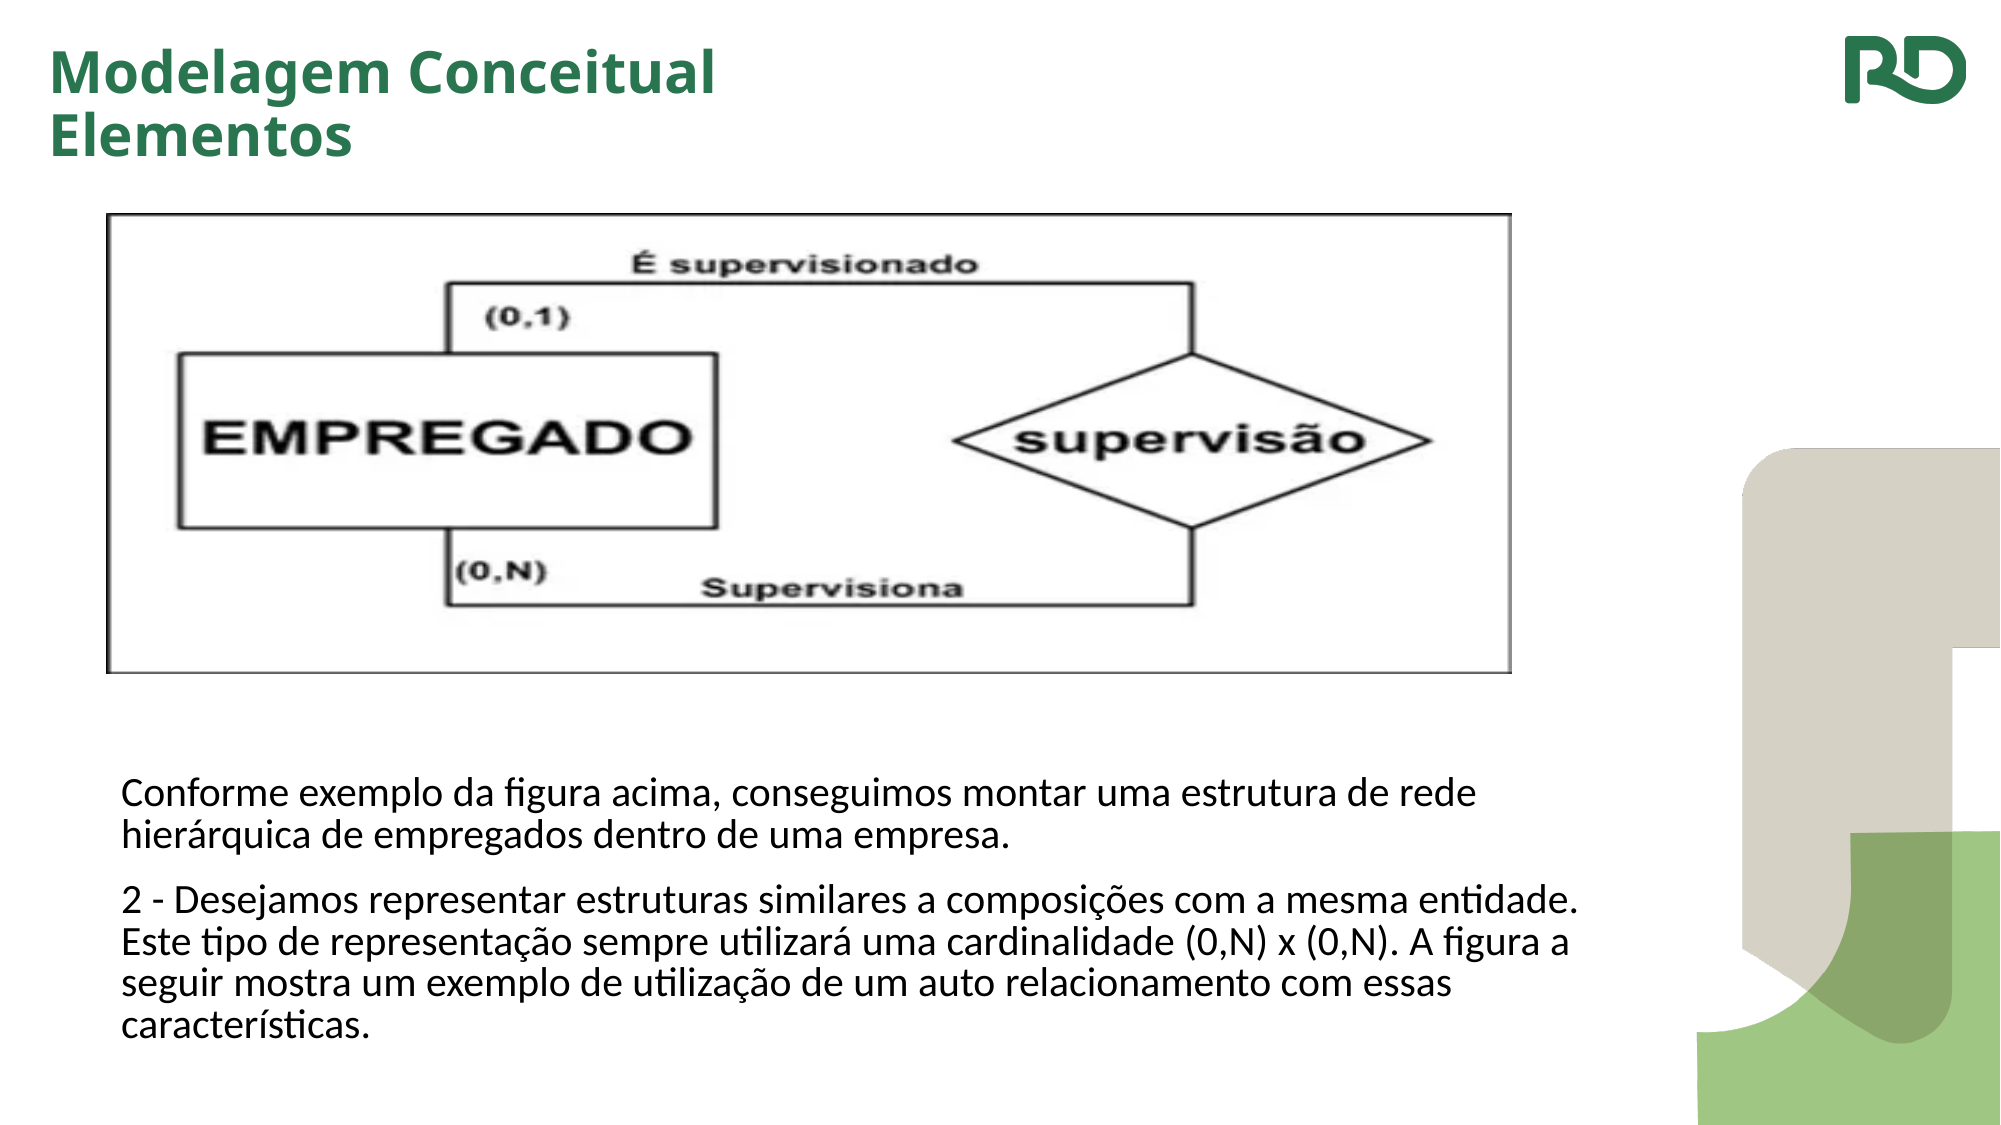

Modelagem Conceitual
Elementos
Conforme exemplo da figura acima, conseguimos montar uma estrutura de rede hierárquica de empregados dentro de uma empresa.
2 - Desejamos representar estruturas similares a composições com a mesma entidade. Este tipo de representação sempre utilizará uma cardinalidade (0,N) x (0,N). A figura a seguir mostra um exemplo de utilização de um auto relacionamento com essas características.